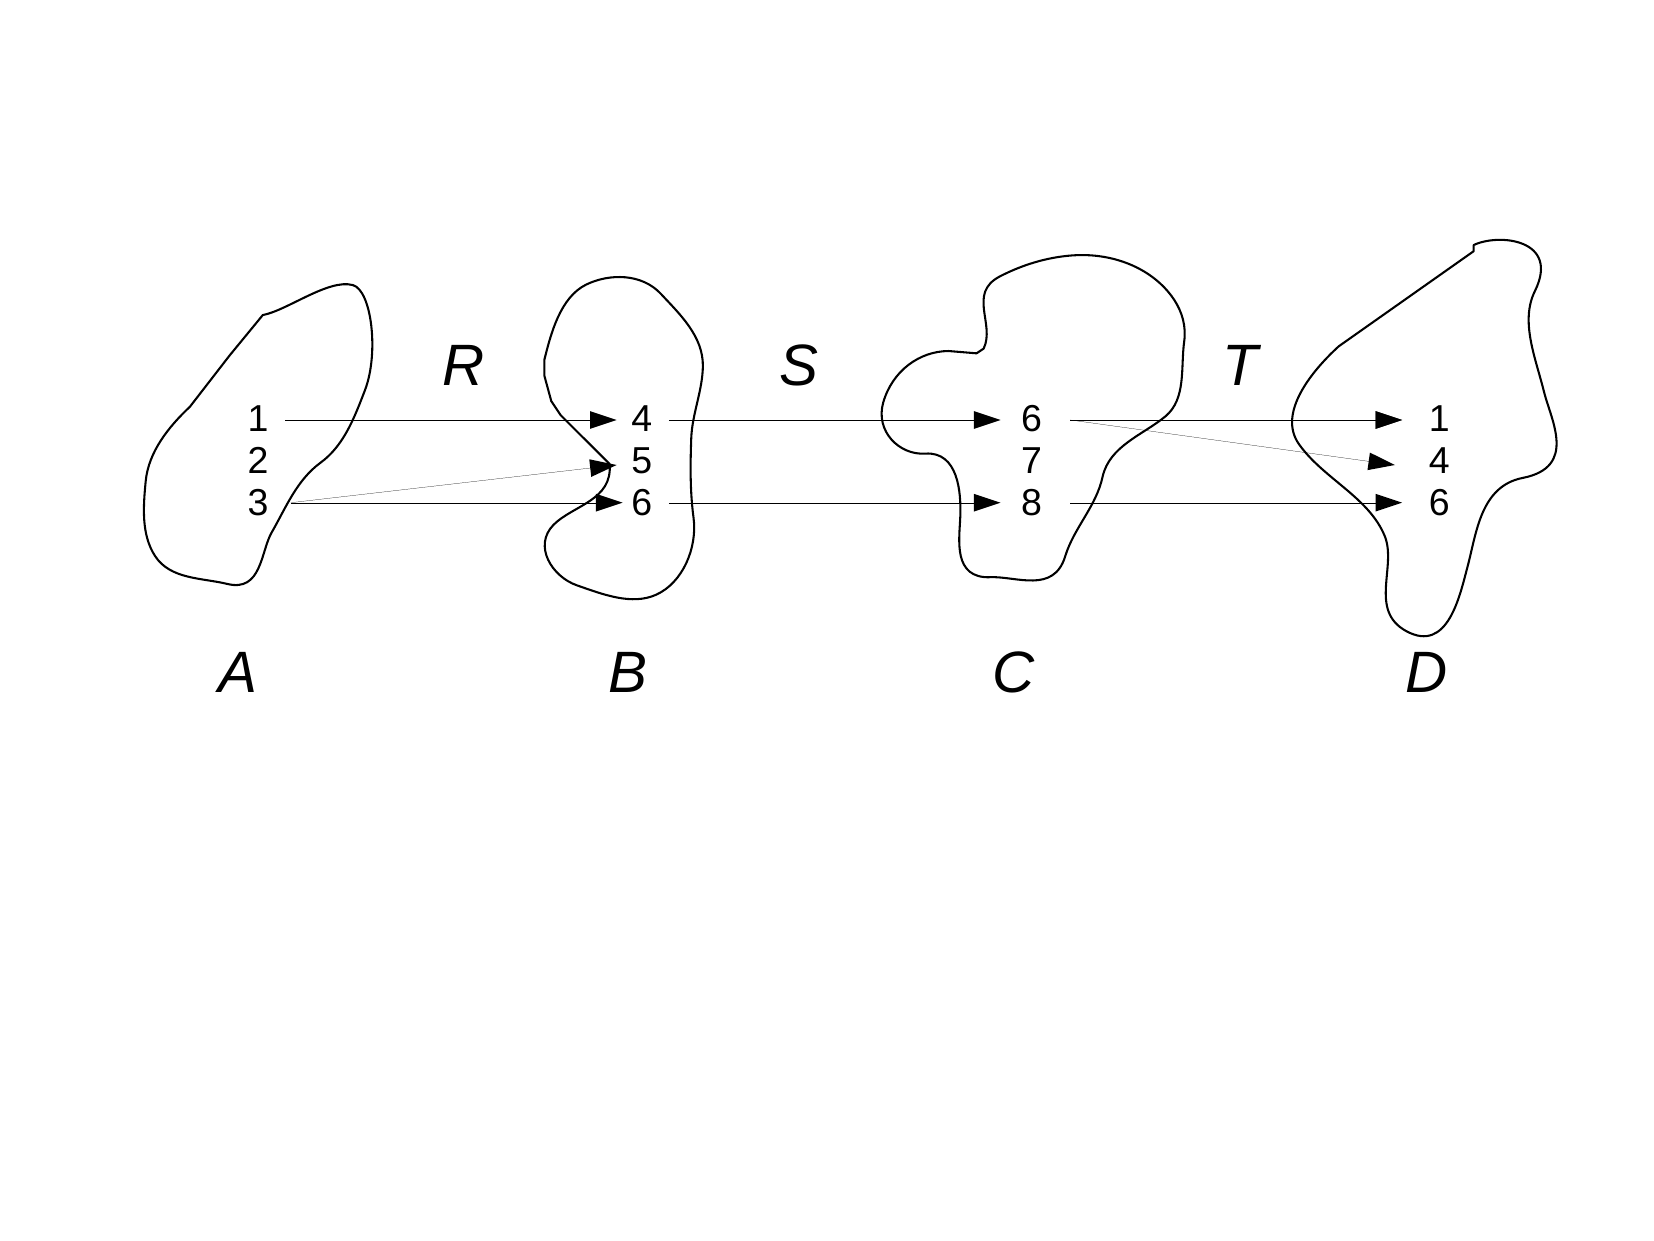

R
S
T
1
2
3
4
5
6
6
7
8
1
4
6
A
B
C
D